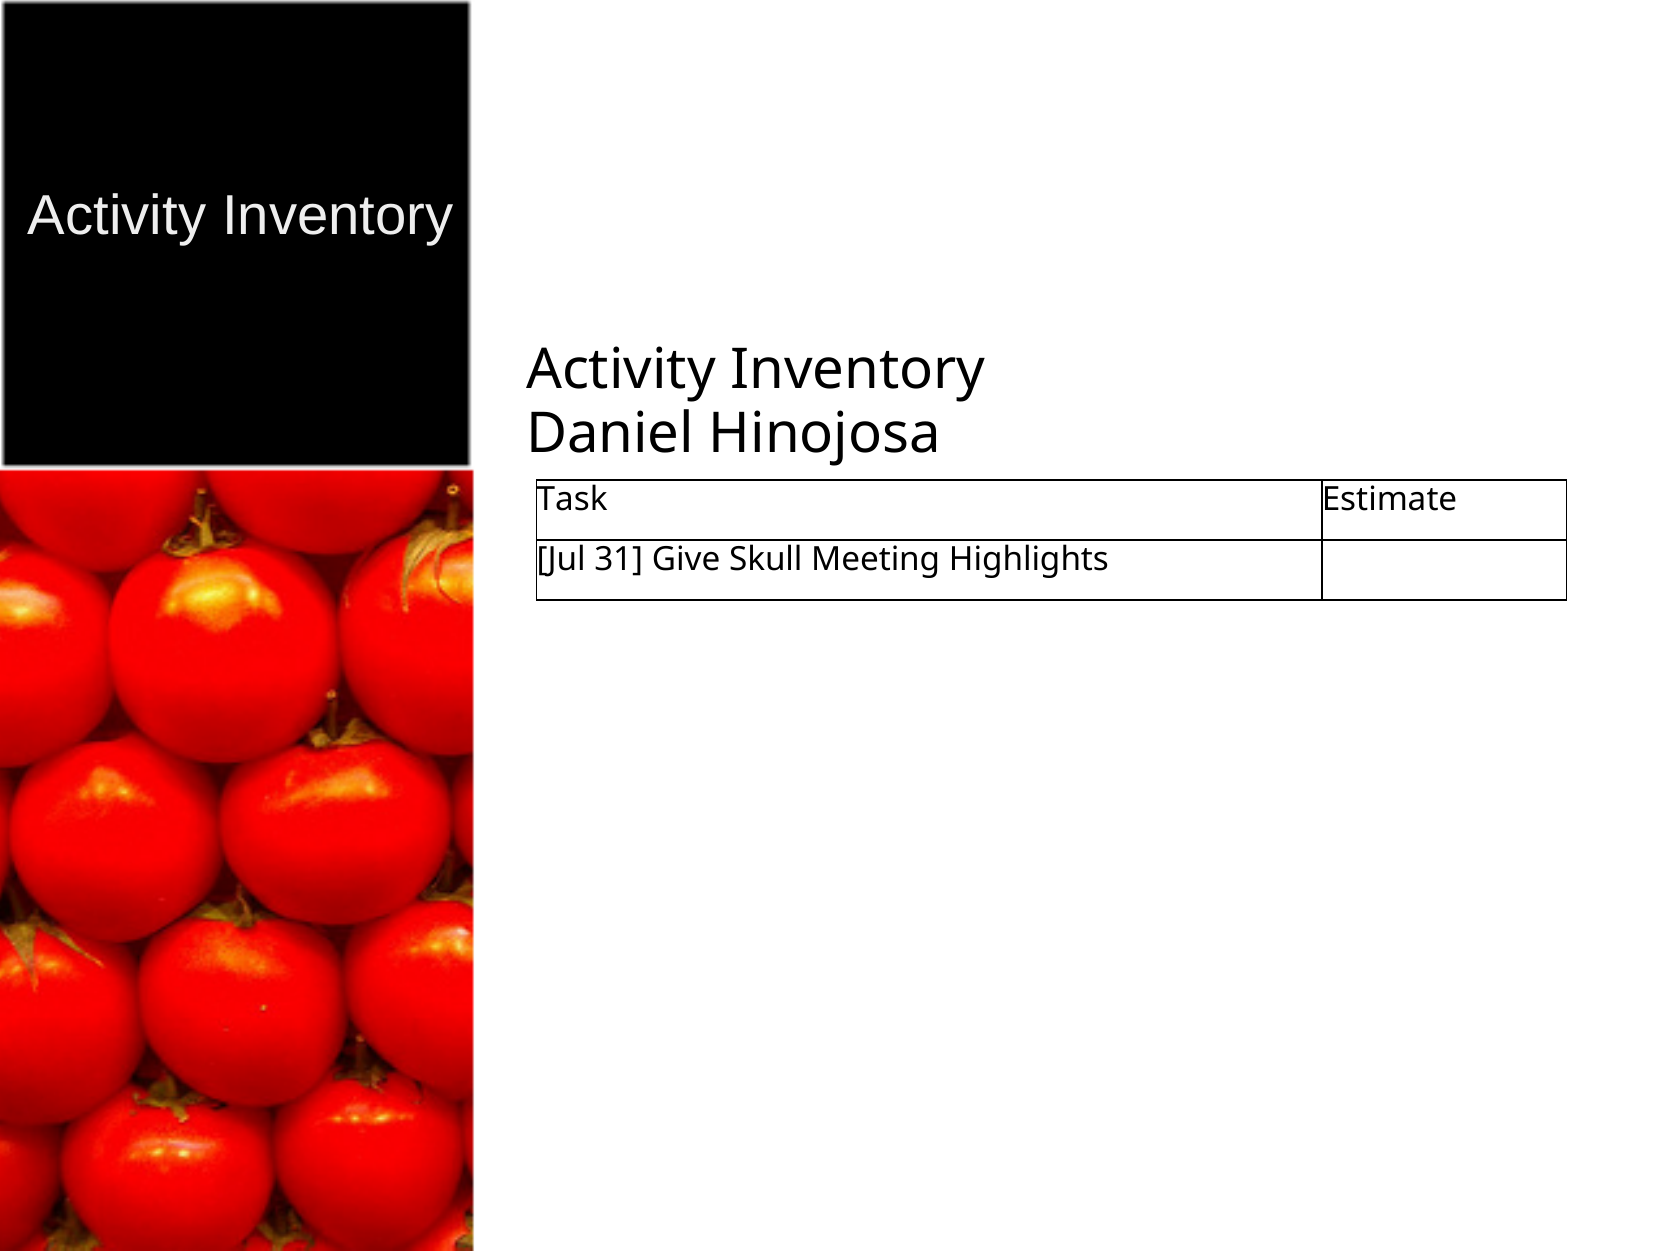

Activity Inventory
Activity Inventory
Daniel Hinojosa
Task
Estimate
[Jul 31] Give Skull Meeting Highlights